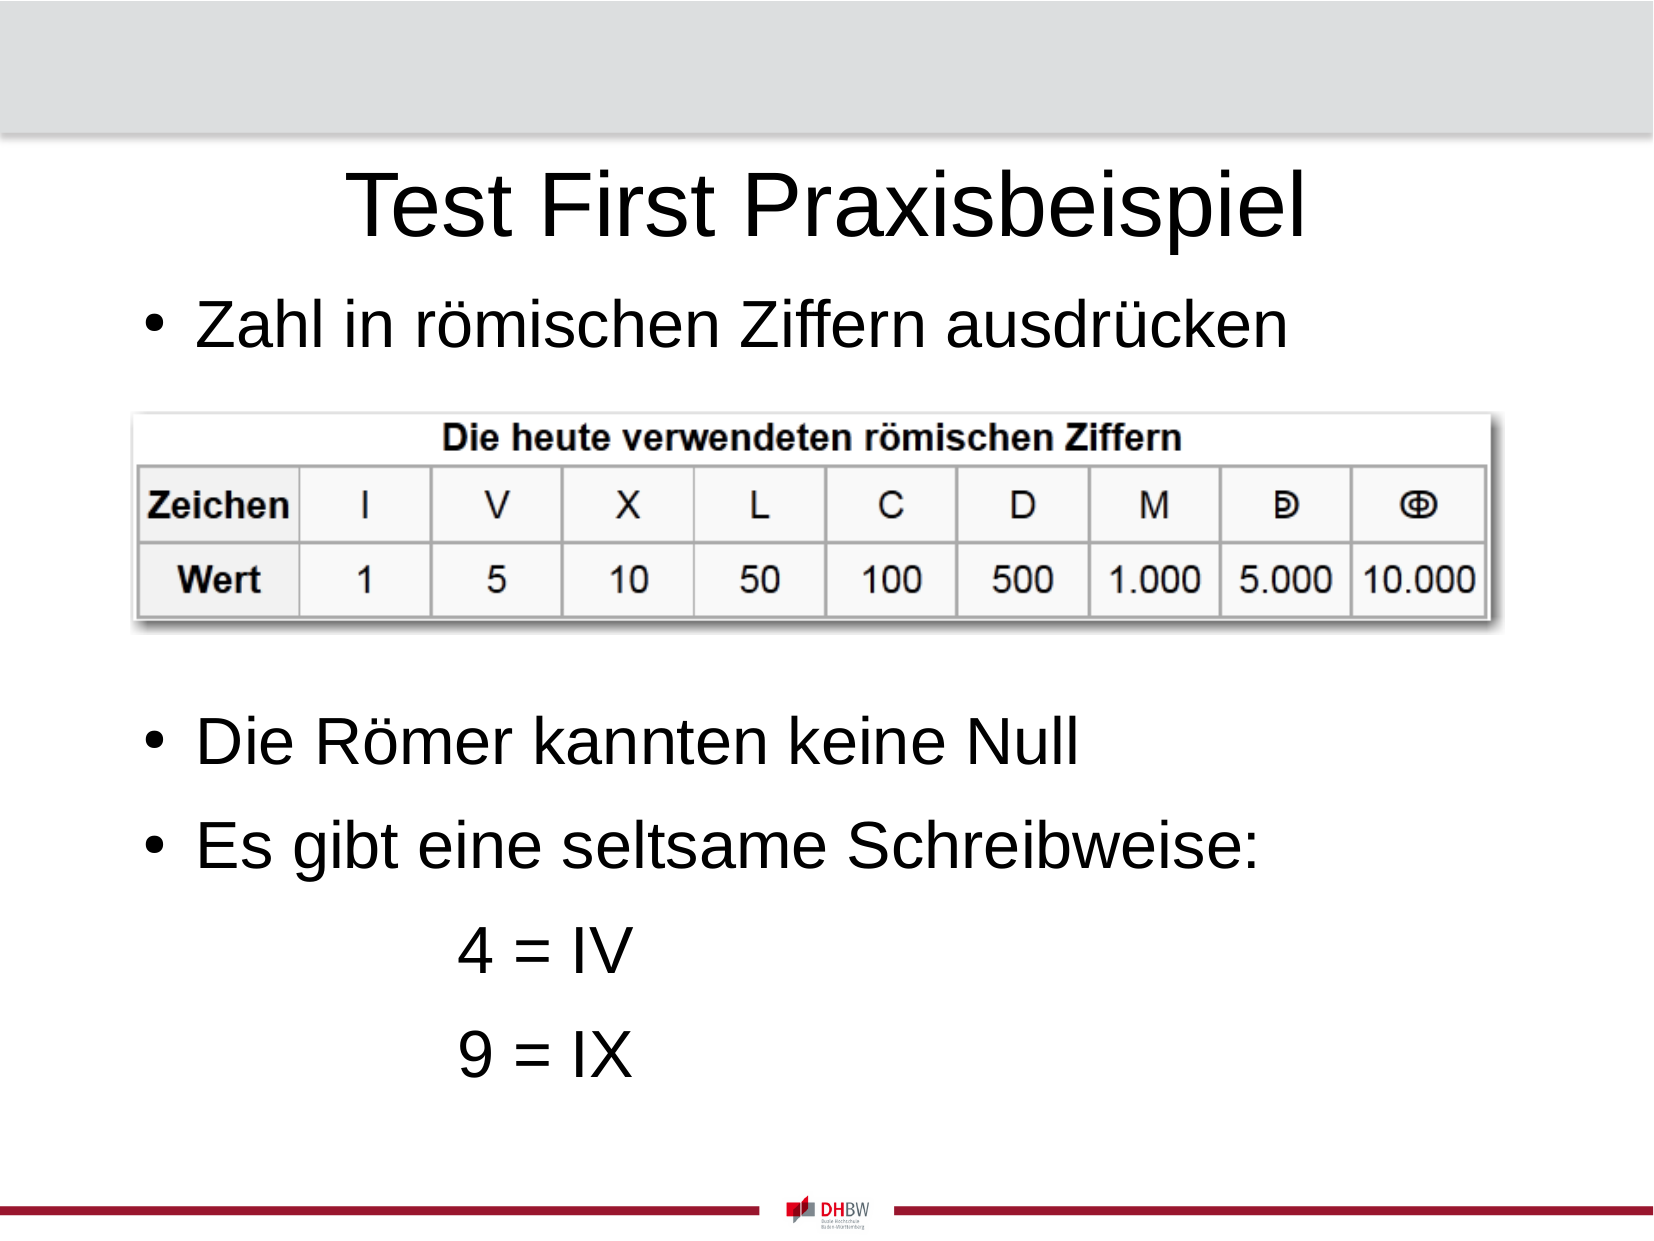

# Test First Praxisbeispiel
Zahl in römischen Ziffern ausdrücken
Die Römer kannten keine Null
Es gibt eine seltsame Schreibweise:
 4 = IV
 9 = IX